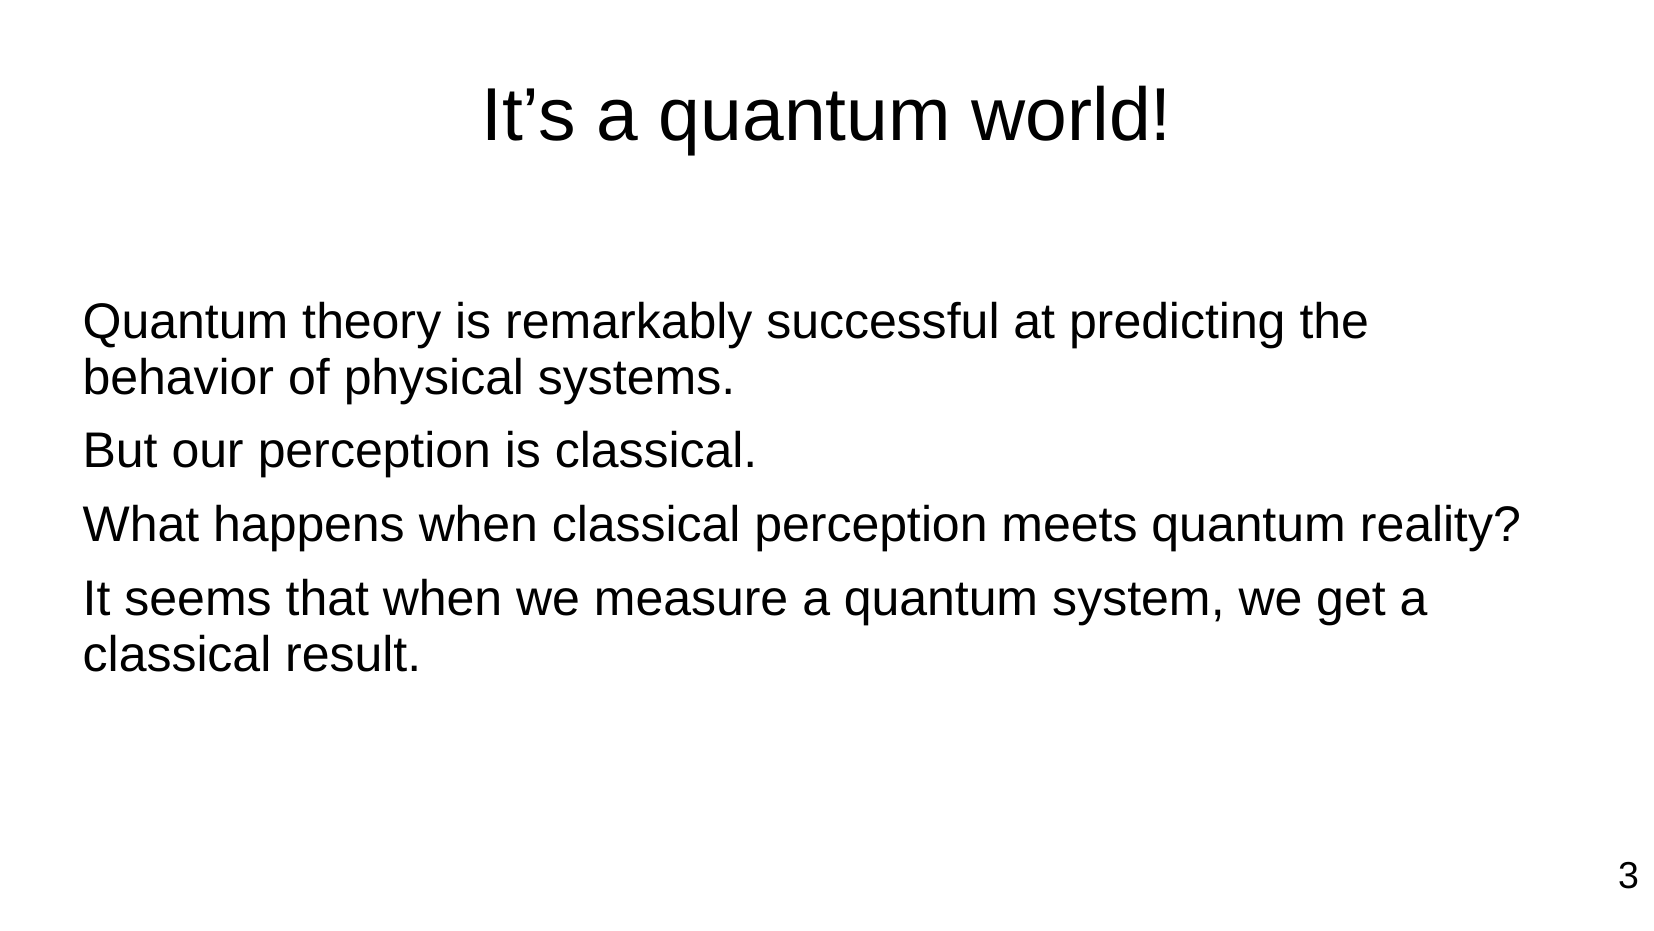

# It’s a quantum world!
Quantum theory is remarkably successful at predicting the behavior of physical systems.
But our perception is classical.
What happens when classical perception meets quantum reality?
It seems that when we measure a quantum system, we get a classical result.